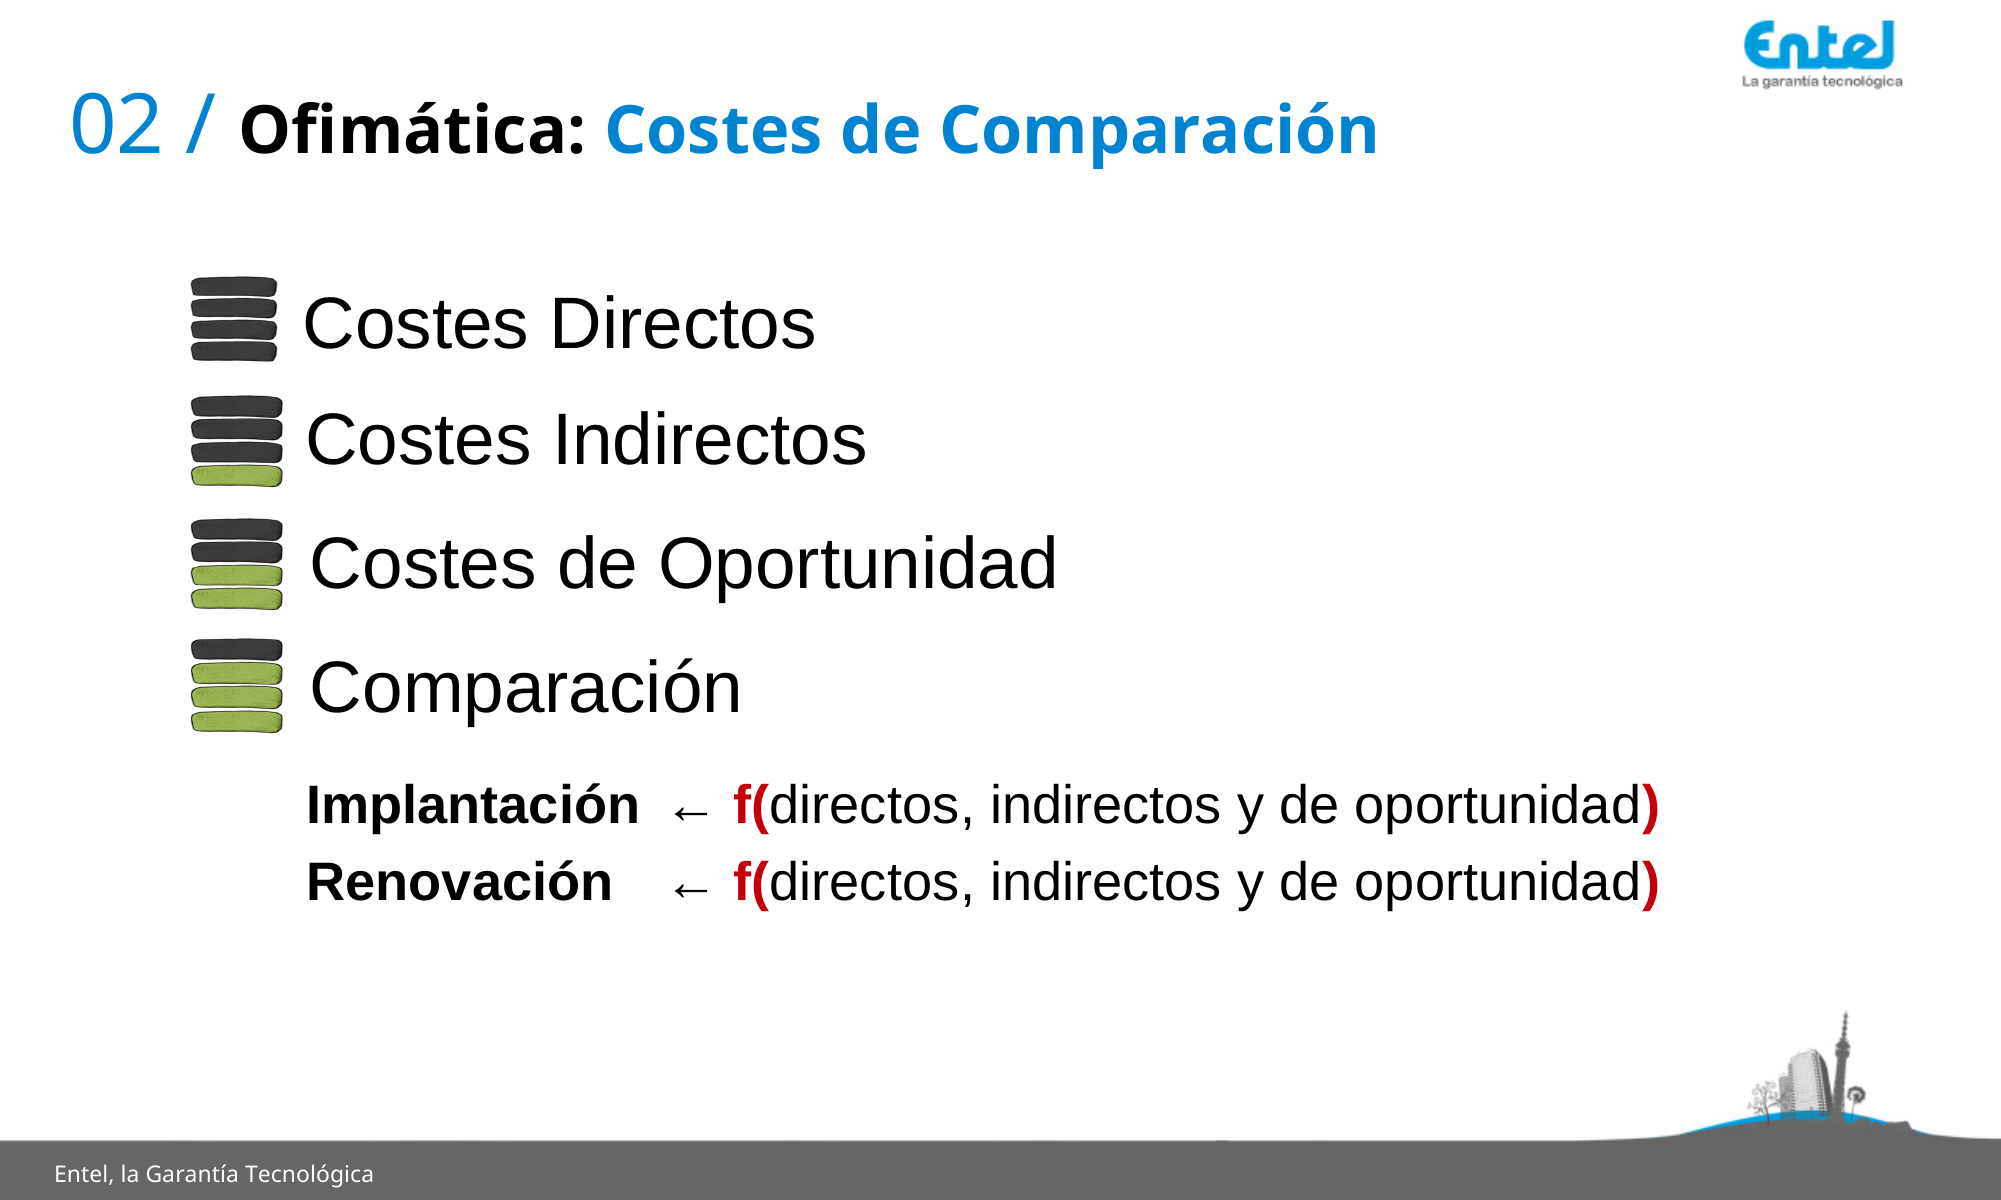

02 / Ofimática: Costes de Comparación
Costes Directos
Costes Indirectos
Costes de Oportunidad
Comparación
Implantación
← f(directos, indirectos y de oportunidad)
Renovación
← f(directos, indirectos y de oportunidad)
Entel, la Garantía Tecnológica